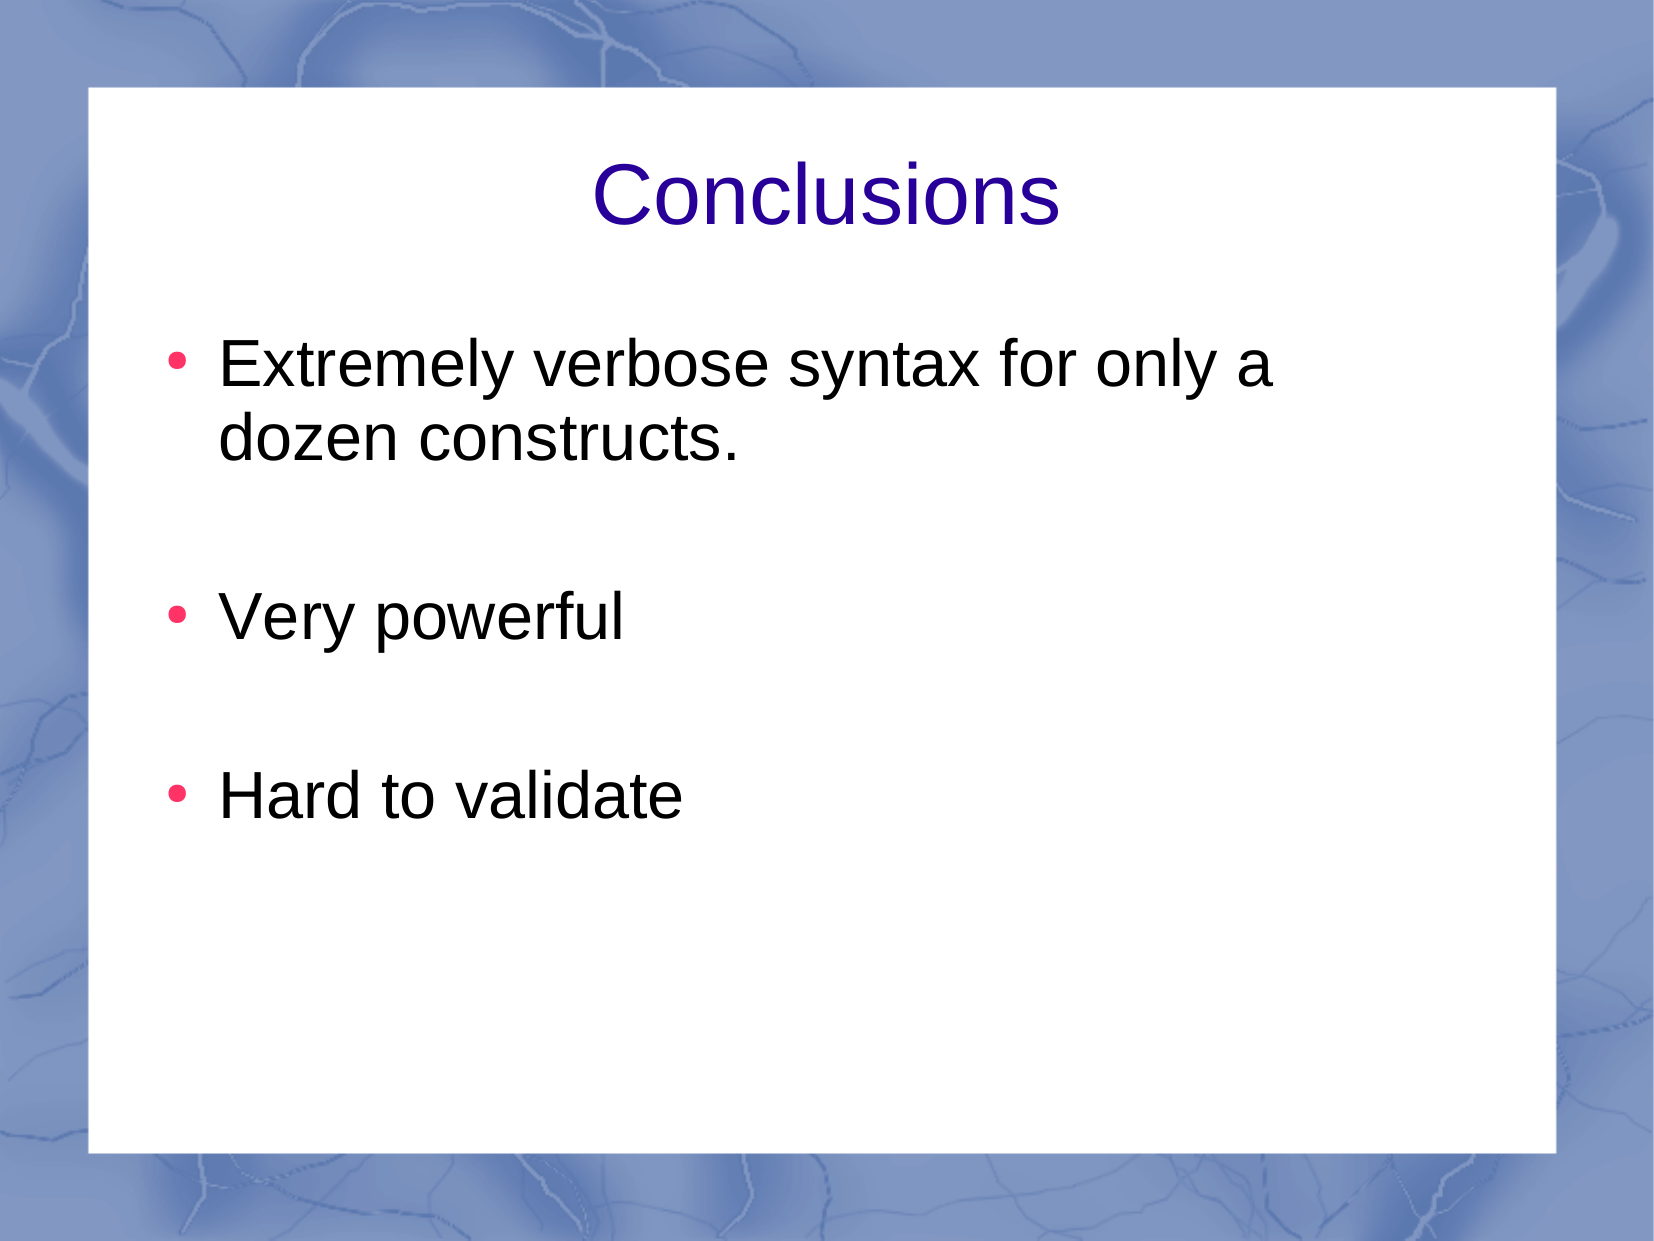

# Conclusions
Extremely verbose syntax for only a dozen constructs.
Very powerful
Hard to validate